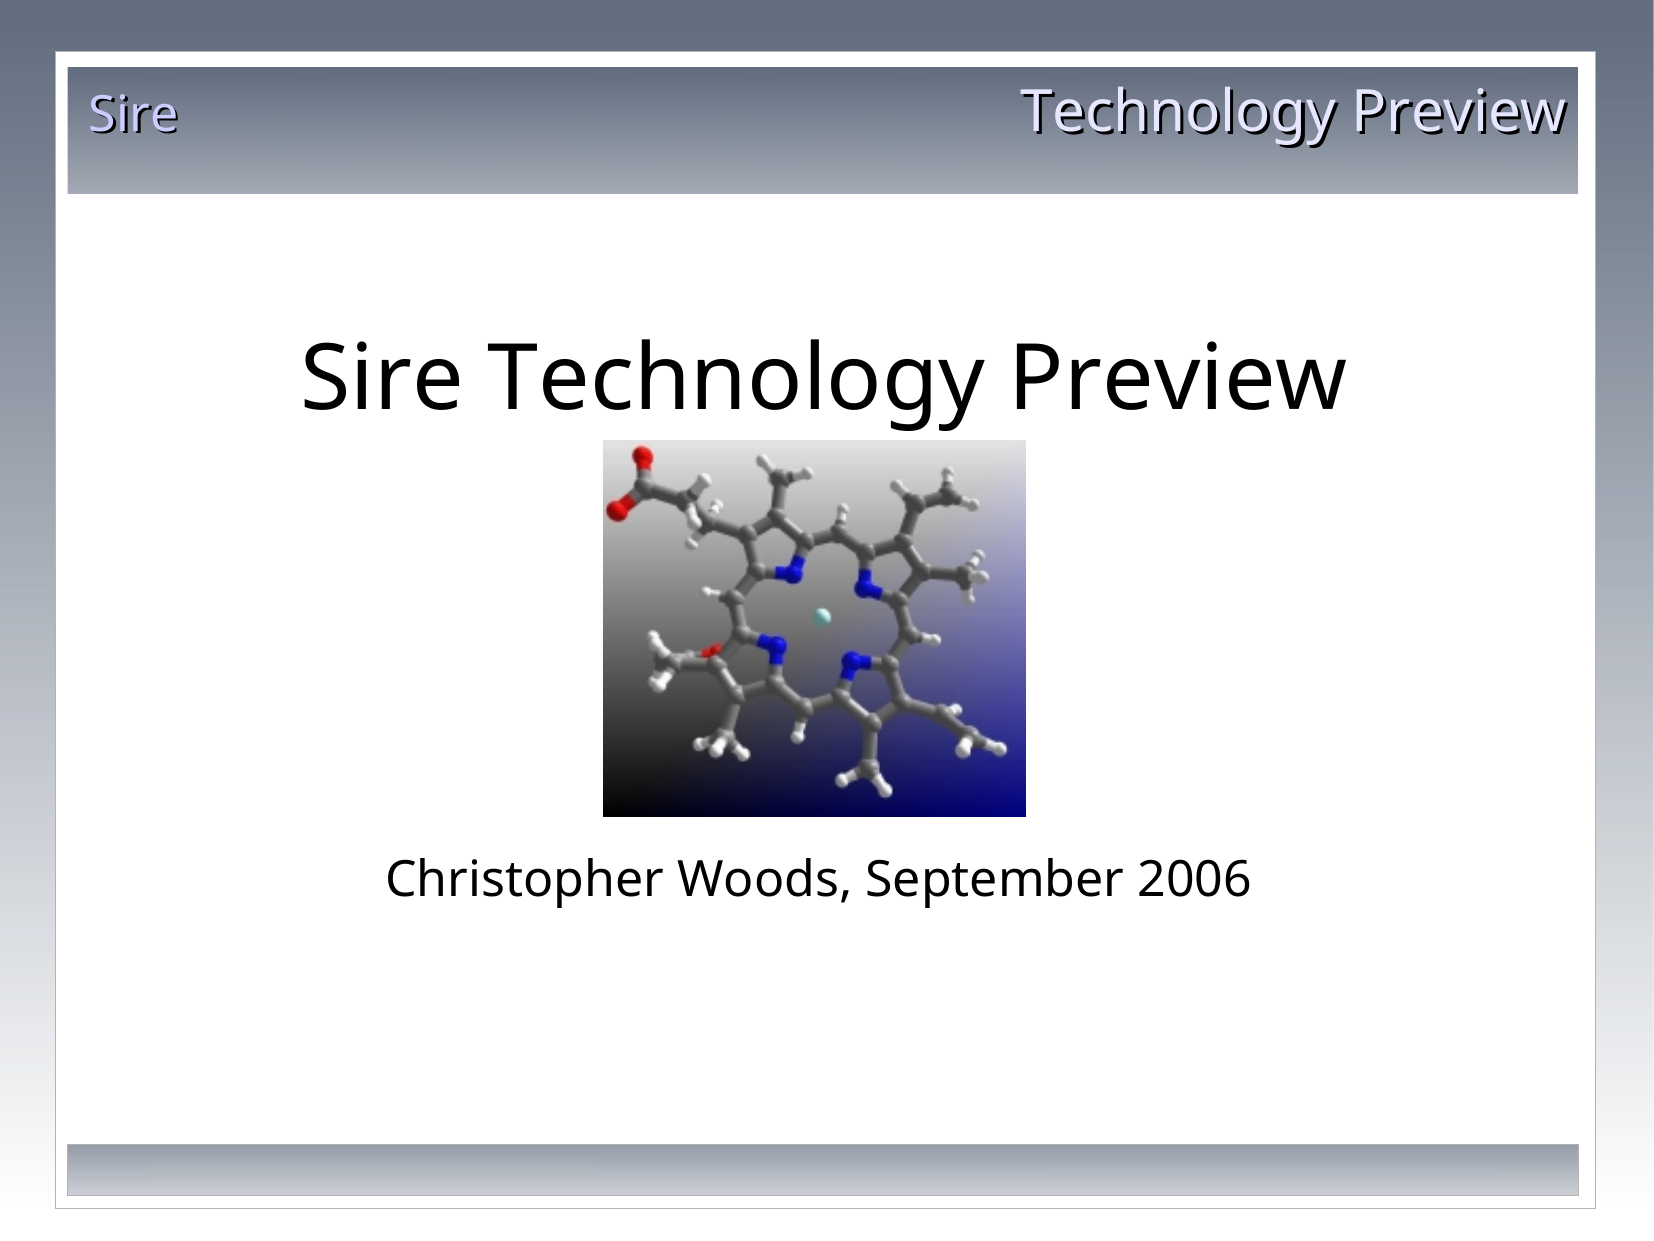

# Technology Preview
Sire Technology Preview
Christopher Woods, September 2006